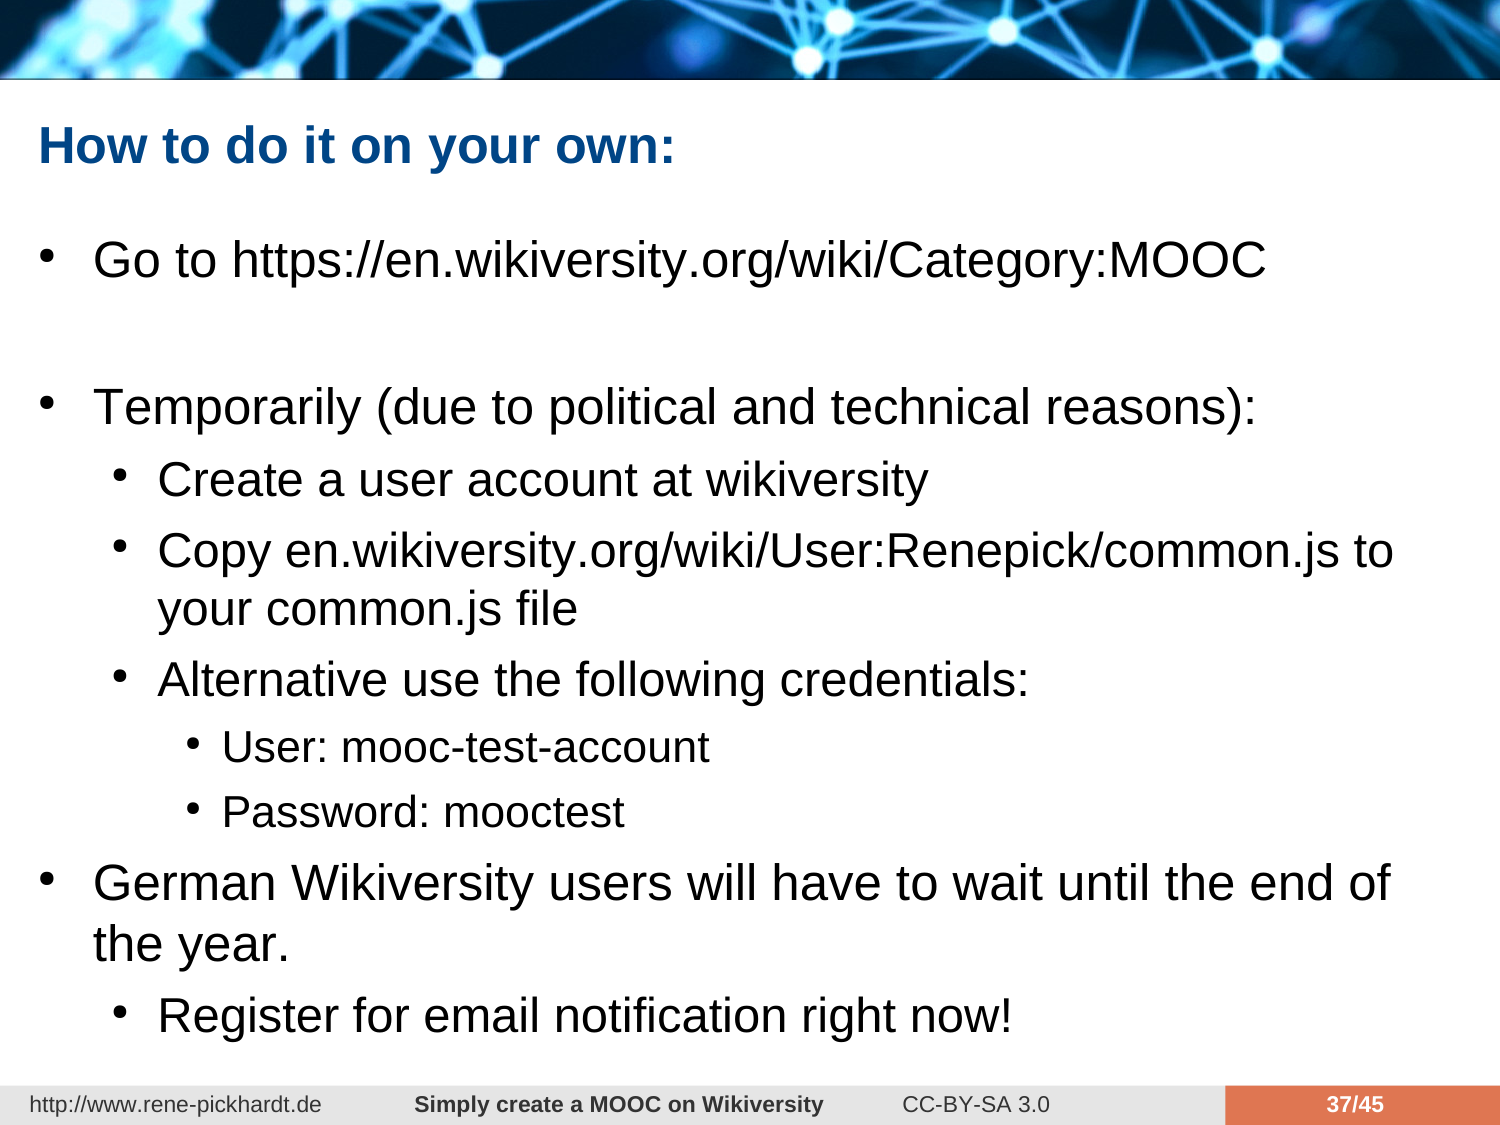

# How to do it on your own:
Go to https://en.wikiversity.org/wiki/Category:MOOC
Temporarily (due to political and technical reasons):
Create a user account at wikiversity
Copy en.wikiversity.org/wiki/User:Renepick/common.js to your common.js file
Alternative use the following credentials:
User: mooc-test-account
Password: mooctest
German Wikiversity users will have to wait until the end of the year.
Register for email notification right now!